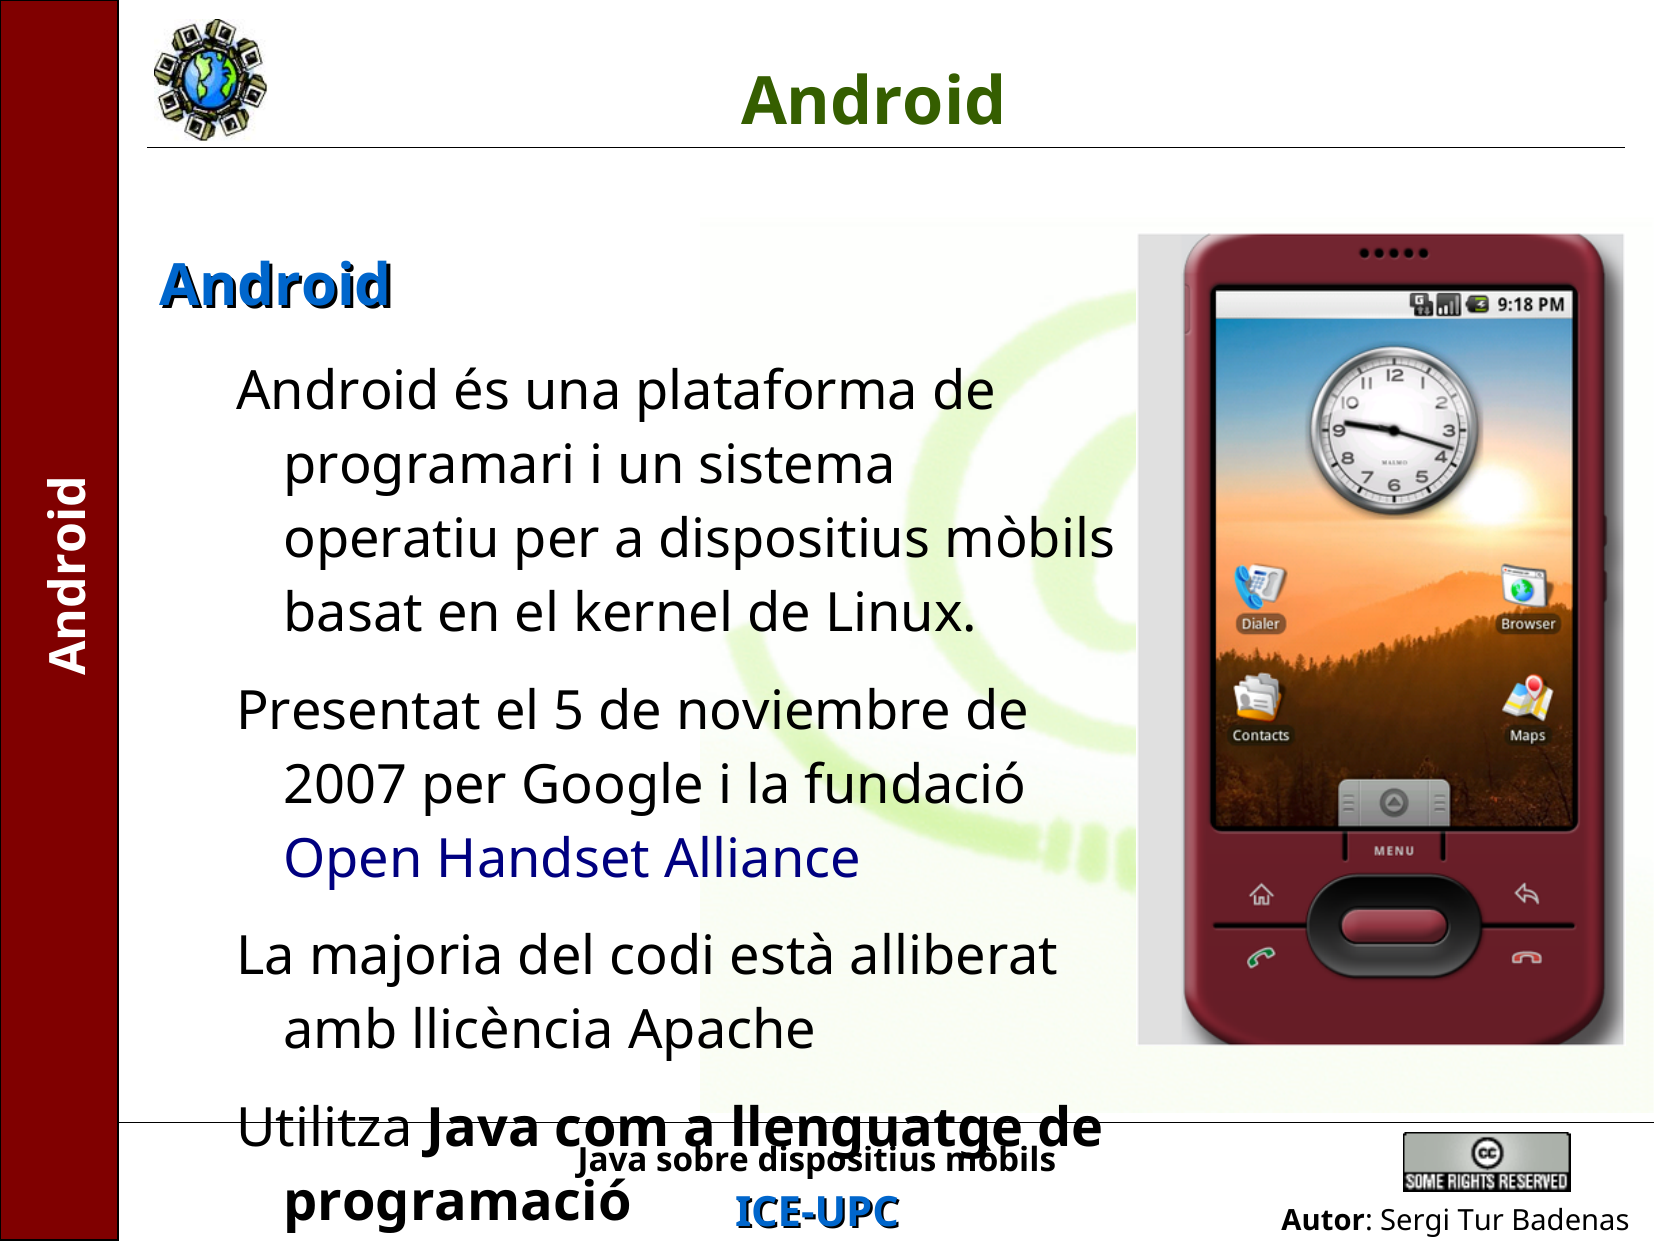

# Android
Android
Android és una plataforma de programari i un sistema operatiu per a dispositius mòbils basat en el kernel de Linux.
Presentat el 5 de noviembre de 2007 per Google i la fundació Open Handset Alliance
La majoria del codi està alliberat amb llicència Apache
Utilitza Java com a llenguatge de programació
http://www.android.com/